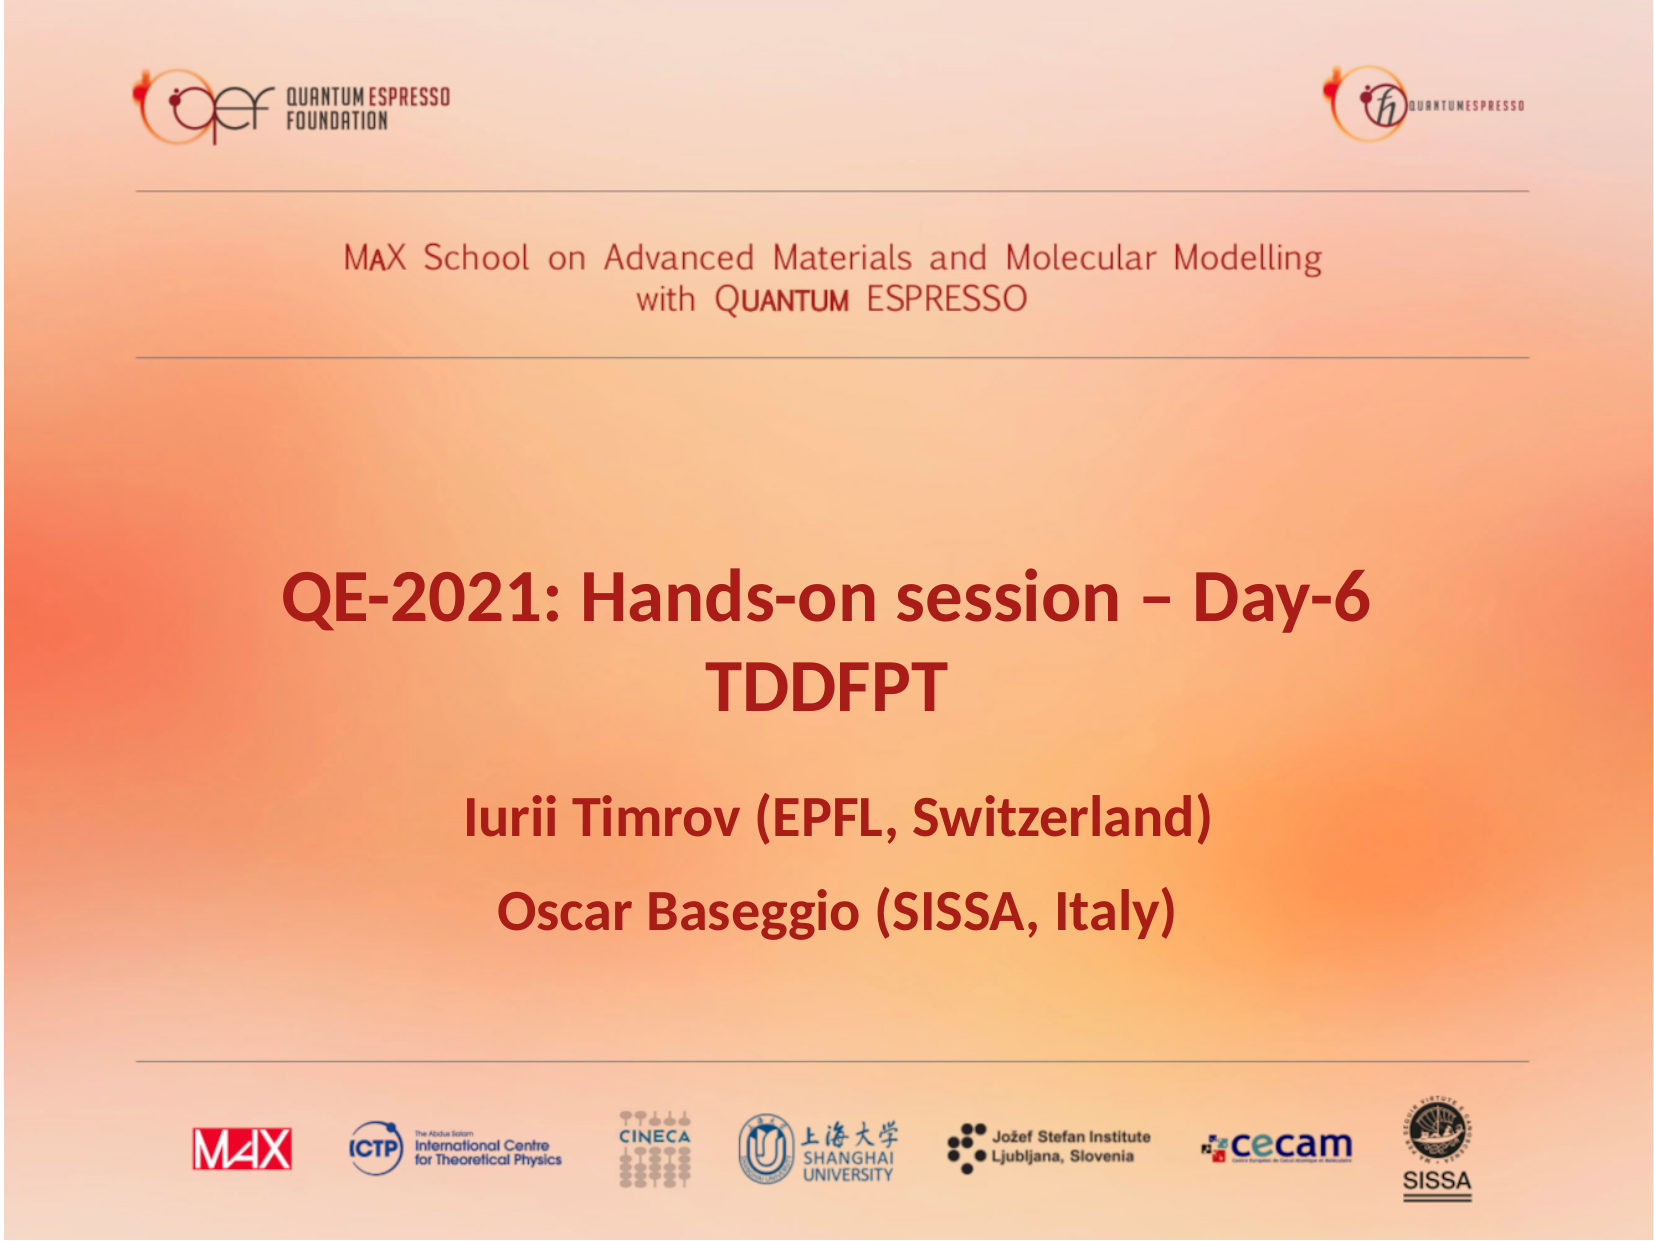

QE-2021: Hands-on session – Day-6
TDDFPT
Iurii Timrov (EPFL, Switzerland)
Oscar Baseggio (SISSA, Italy)